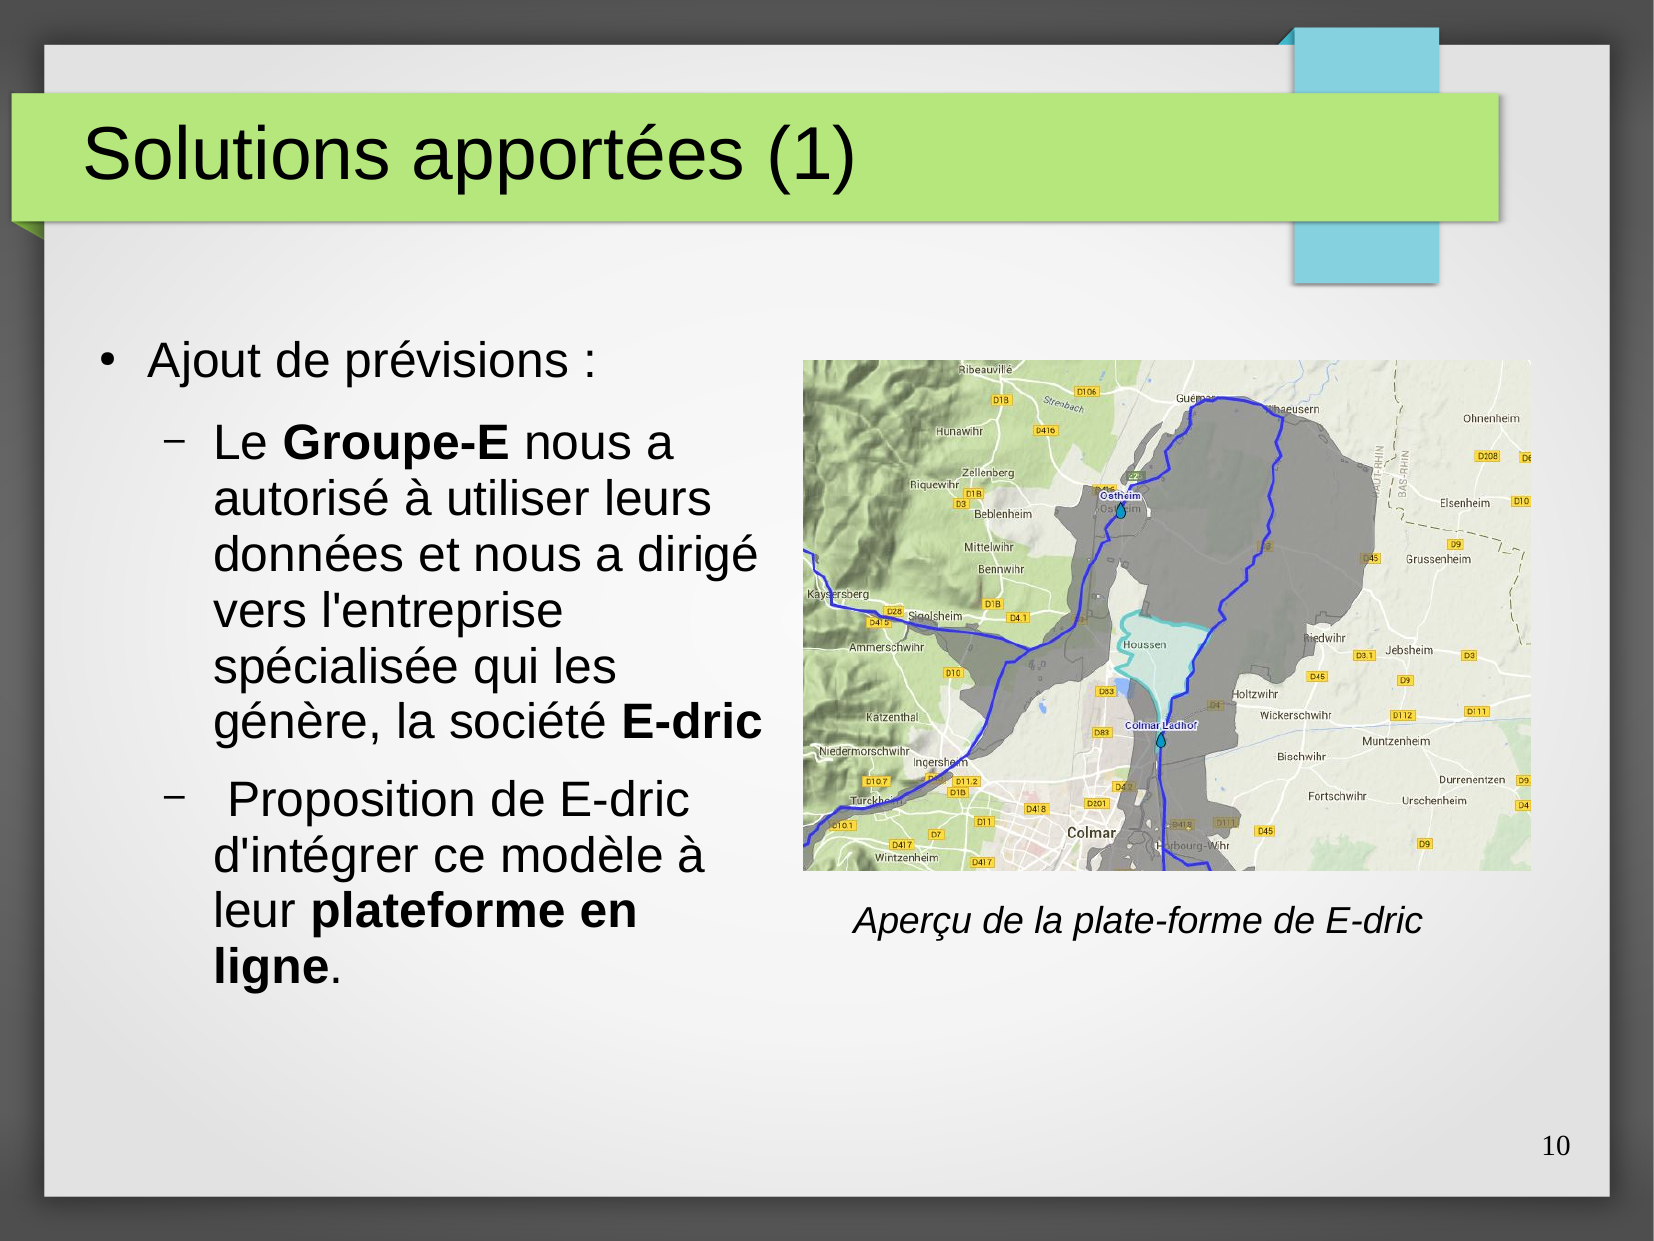

# Solutions apportées (1)
Ajout de prévisions :
Le Groupe-E nous a autorisé à utiliser leurs données et nous a dirigé vers l'entreprise spécialisée qui les génère, la société E-dric
 Proposition de E-dric d'intégrer ce modèle à leur plateforme en ligne.
Aperçu de la plate-forme de E-dric
10